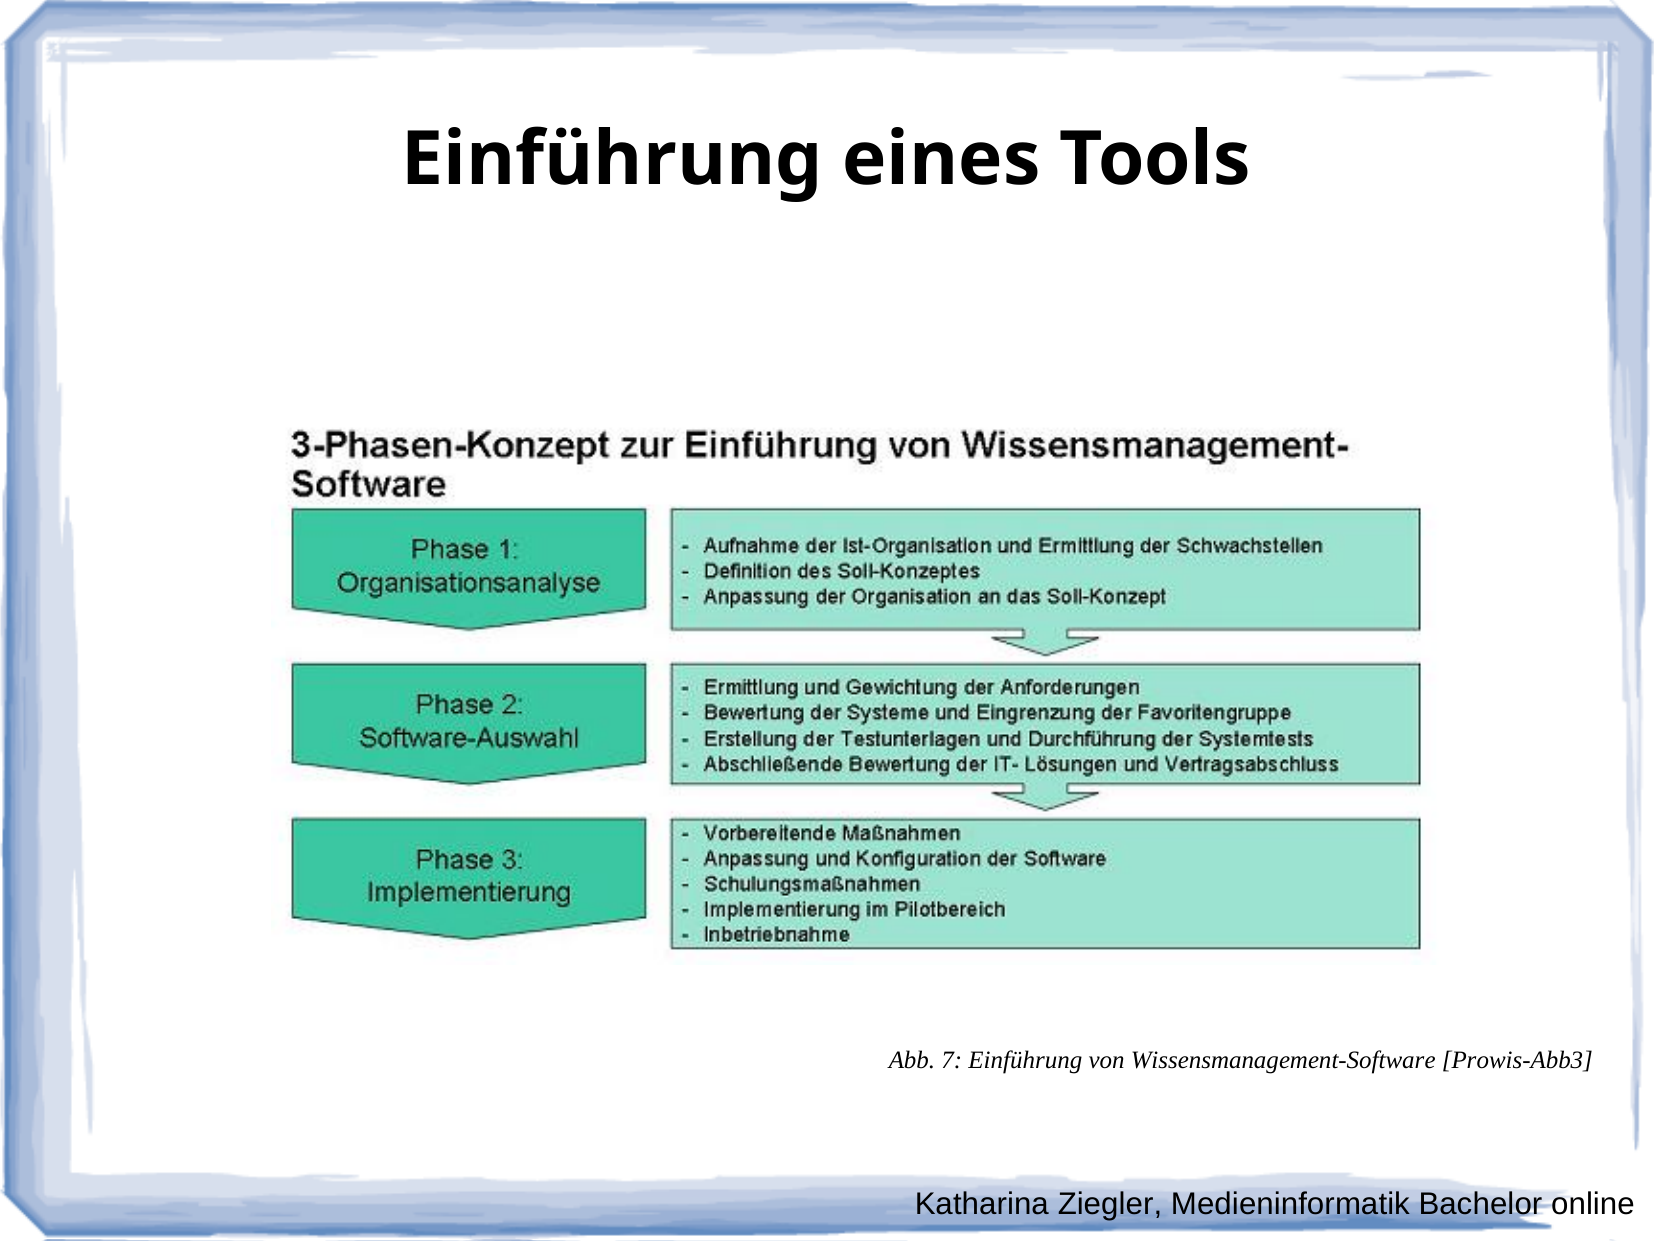

# Einführung eines Tools
Abb. 7: Einführung von Wissensmanagement-Software [Prowis-Abb3]
Katharina Ziegler, Medieninformatik Bachelor online